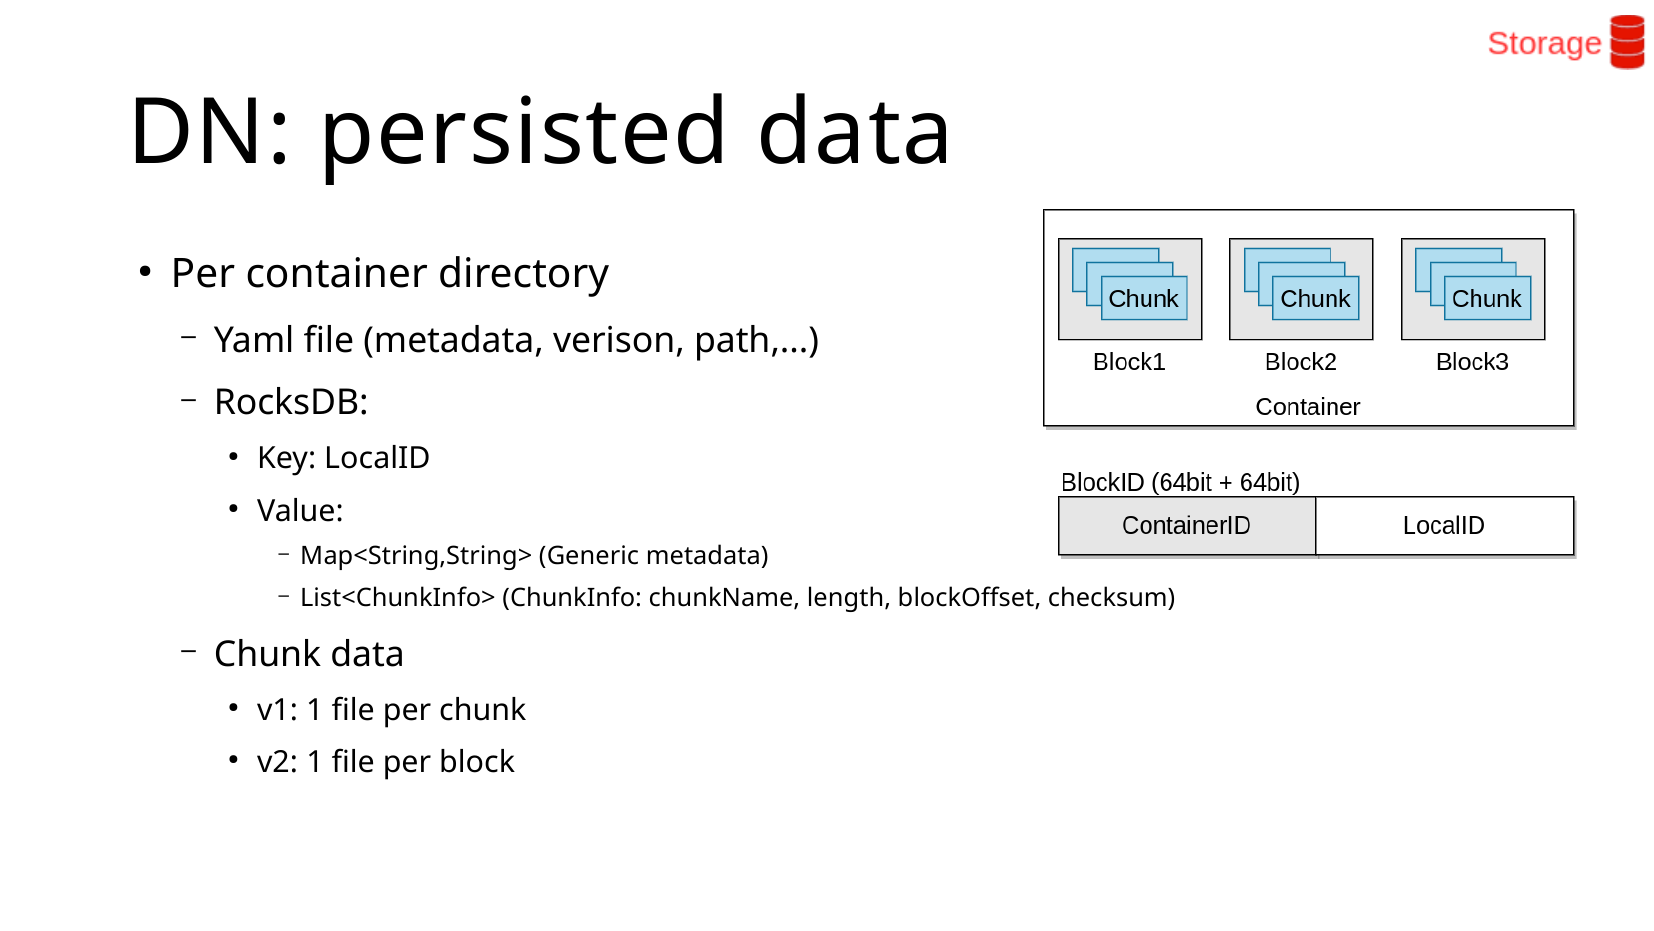

# DN: persisted data
Per container directory
Yaml file (metadata, verison, path,...)
RocksDB:
Key: LocalID
Value:
Map<String,String> (Generic metadata)
List<ChunkInfo> (ChunkInfo: chunkName, length, blockOffset, checksum)
Chunk data
v1: 1 file per chunk
v2: 1 file per block